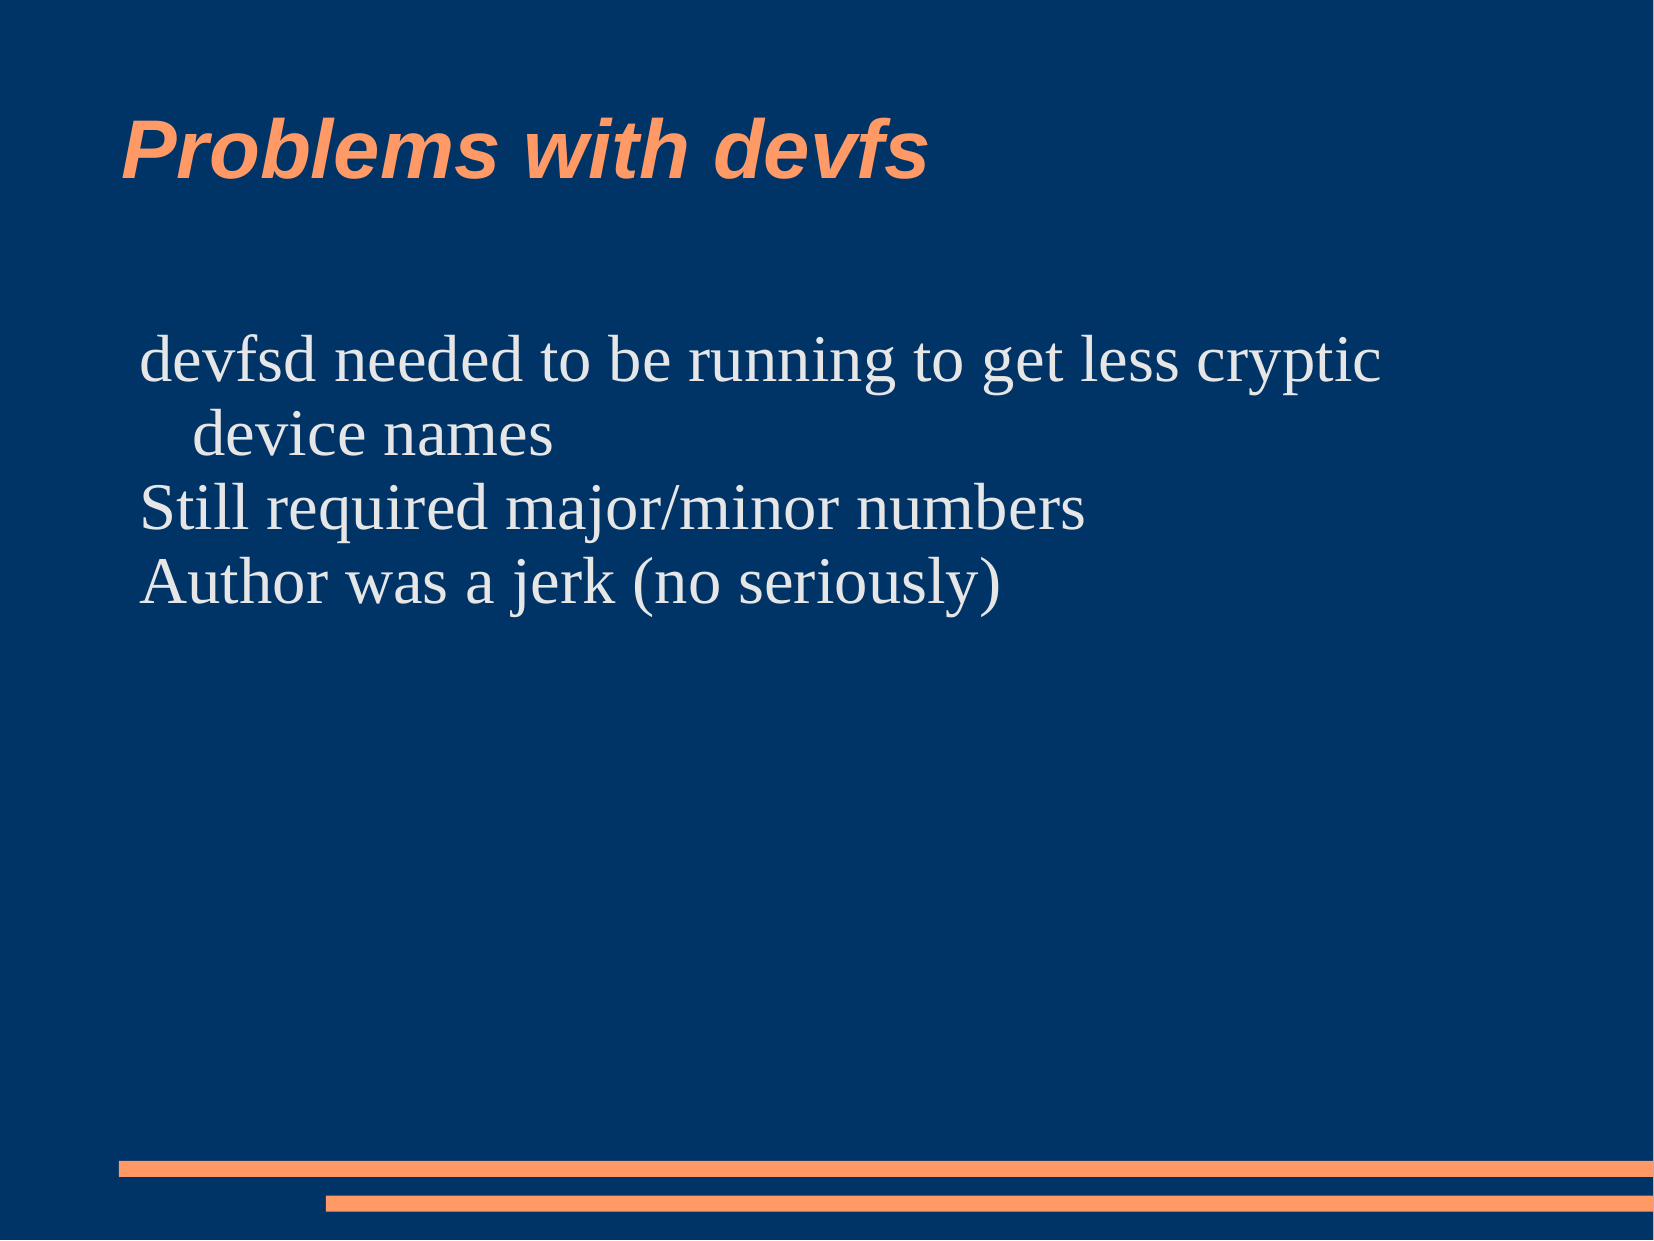

# Problems with devfs
devfsd needed to be running to get less cryptic device names
Still required major/minor numbers
Author was a jerk (no seriously)